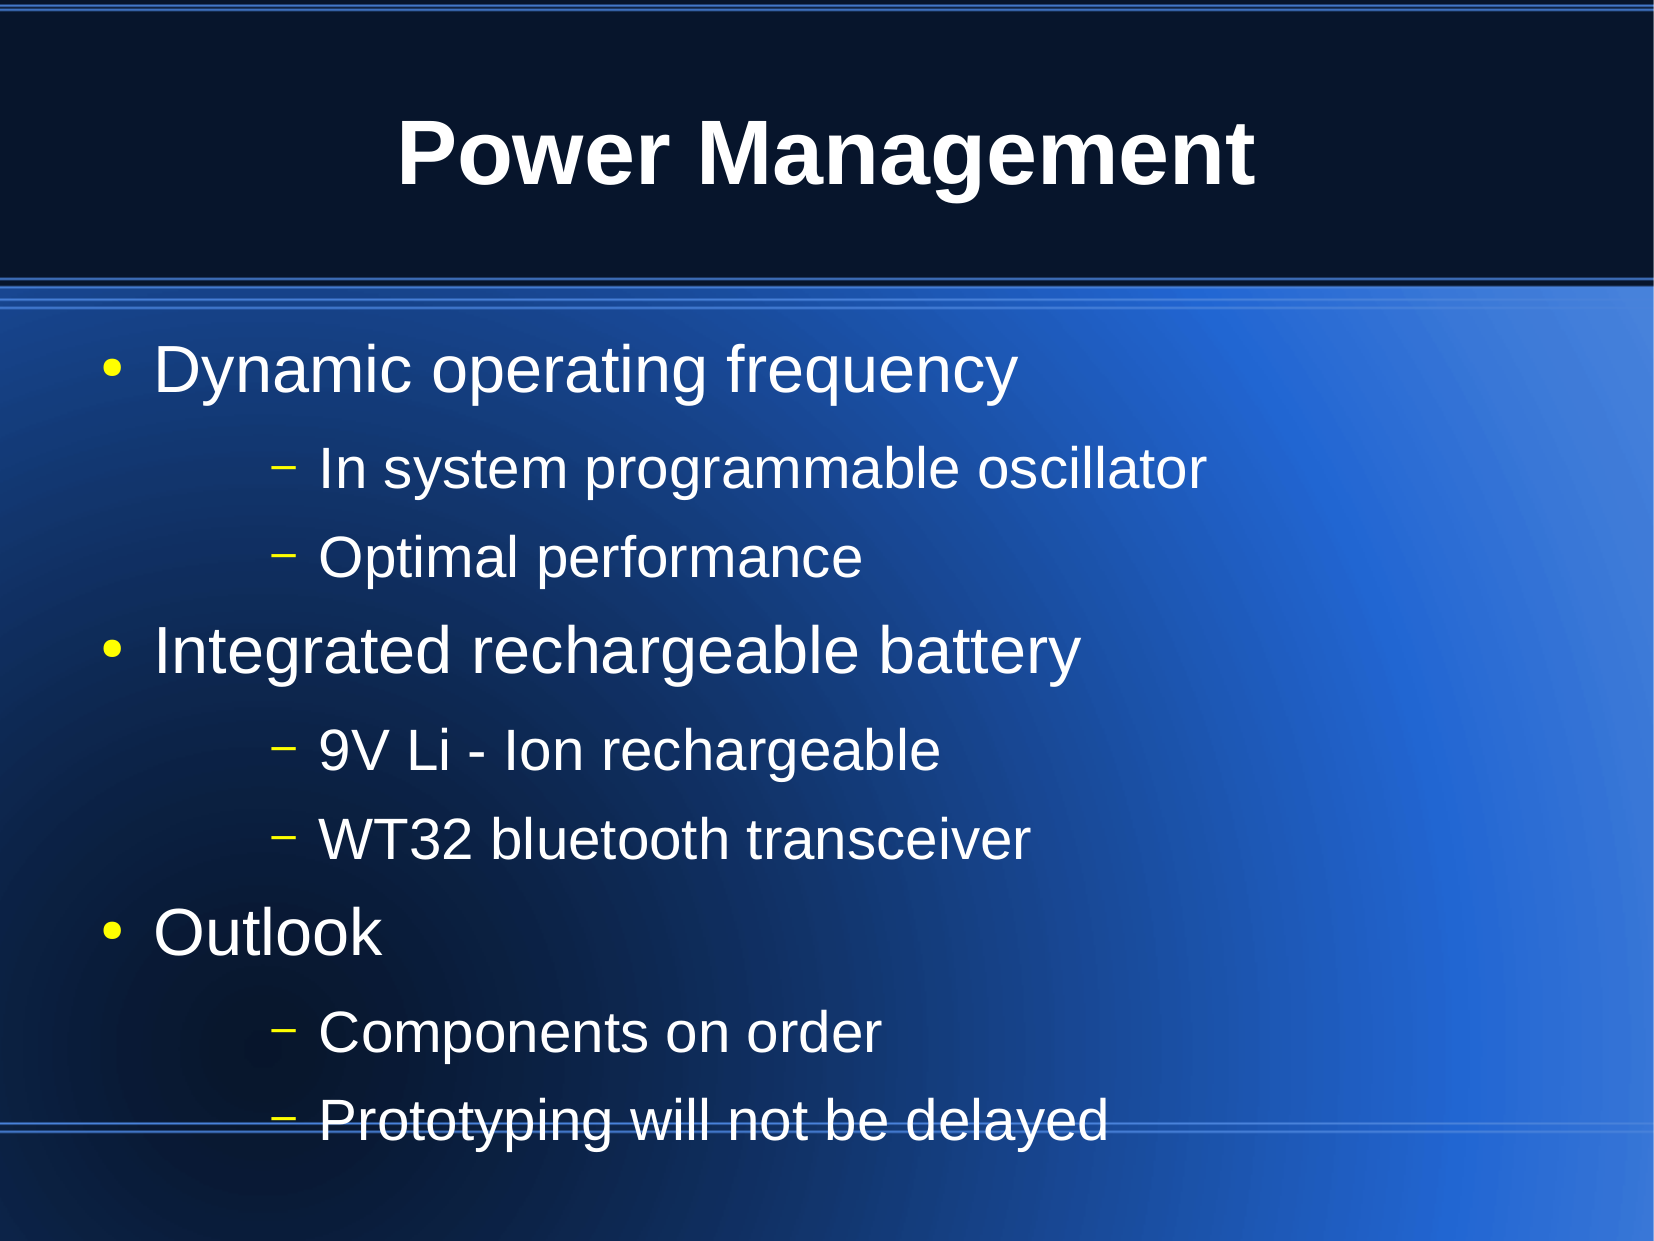

# Power Management
Dynamic operating frequency
In system programmable oscillator
Optimal performance
Integrated rechargeable battery
9V Li - Ion rechargeable
WT32 bluetooth transceiver
Outlook
Components on order
Prototyping will not be delayed